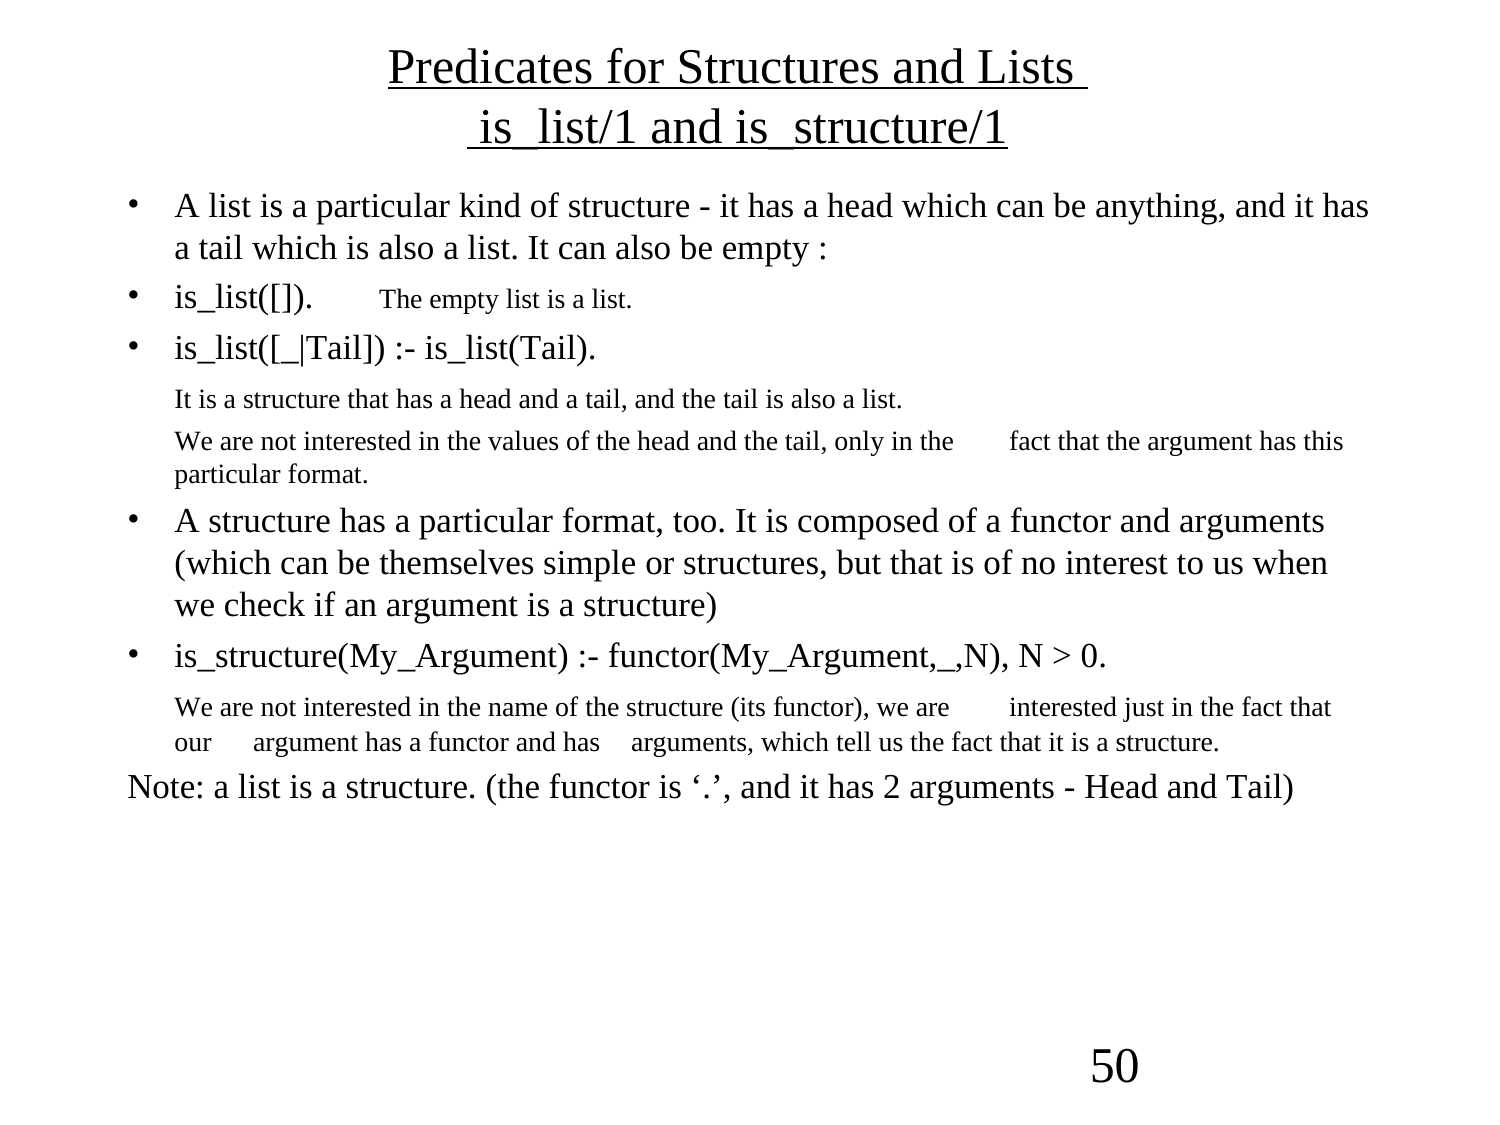

# Predicates for Structures and Lists is_list/1 and is_structure/1
A list is a particular kind of structure - it has a head which can be anything, and it has a tail which is also a list. It can also be empty :
is_list([]). 	The empty list is a list.
is_list([_|Tail]) :- is_list(Tail).
			It is a structure that has a head and a tail, and the tail is also a list.
			We are not interested in the values of the head and the tail, only in the 		fact that the argument has this particular format.
A structure has a particular format, too. It is composed of a functor and arguments (which can be themselves simple or structures, but that is of no interest to us when we check if an argument is a structure)
is_structure(My_Argument) :- functor(My_Argument,_,N), N > 0.
			We are not interested in the name of the structure (its functor), we are 		interested just in the fact that our 	argument has a functor and has 			arguments, which tell us the fact that it is a structure.
Note: a list is a structure. (the functor is ‘.’, and it has 2 arguments - Head and Tail)
50